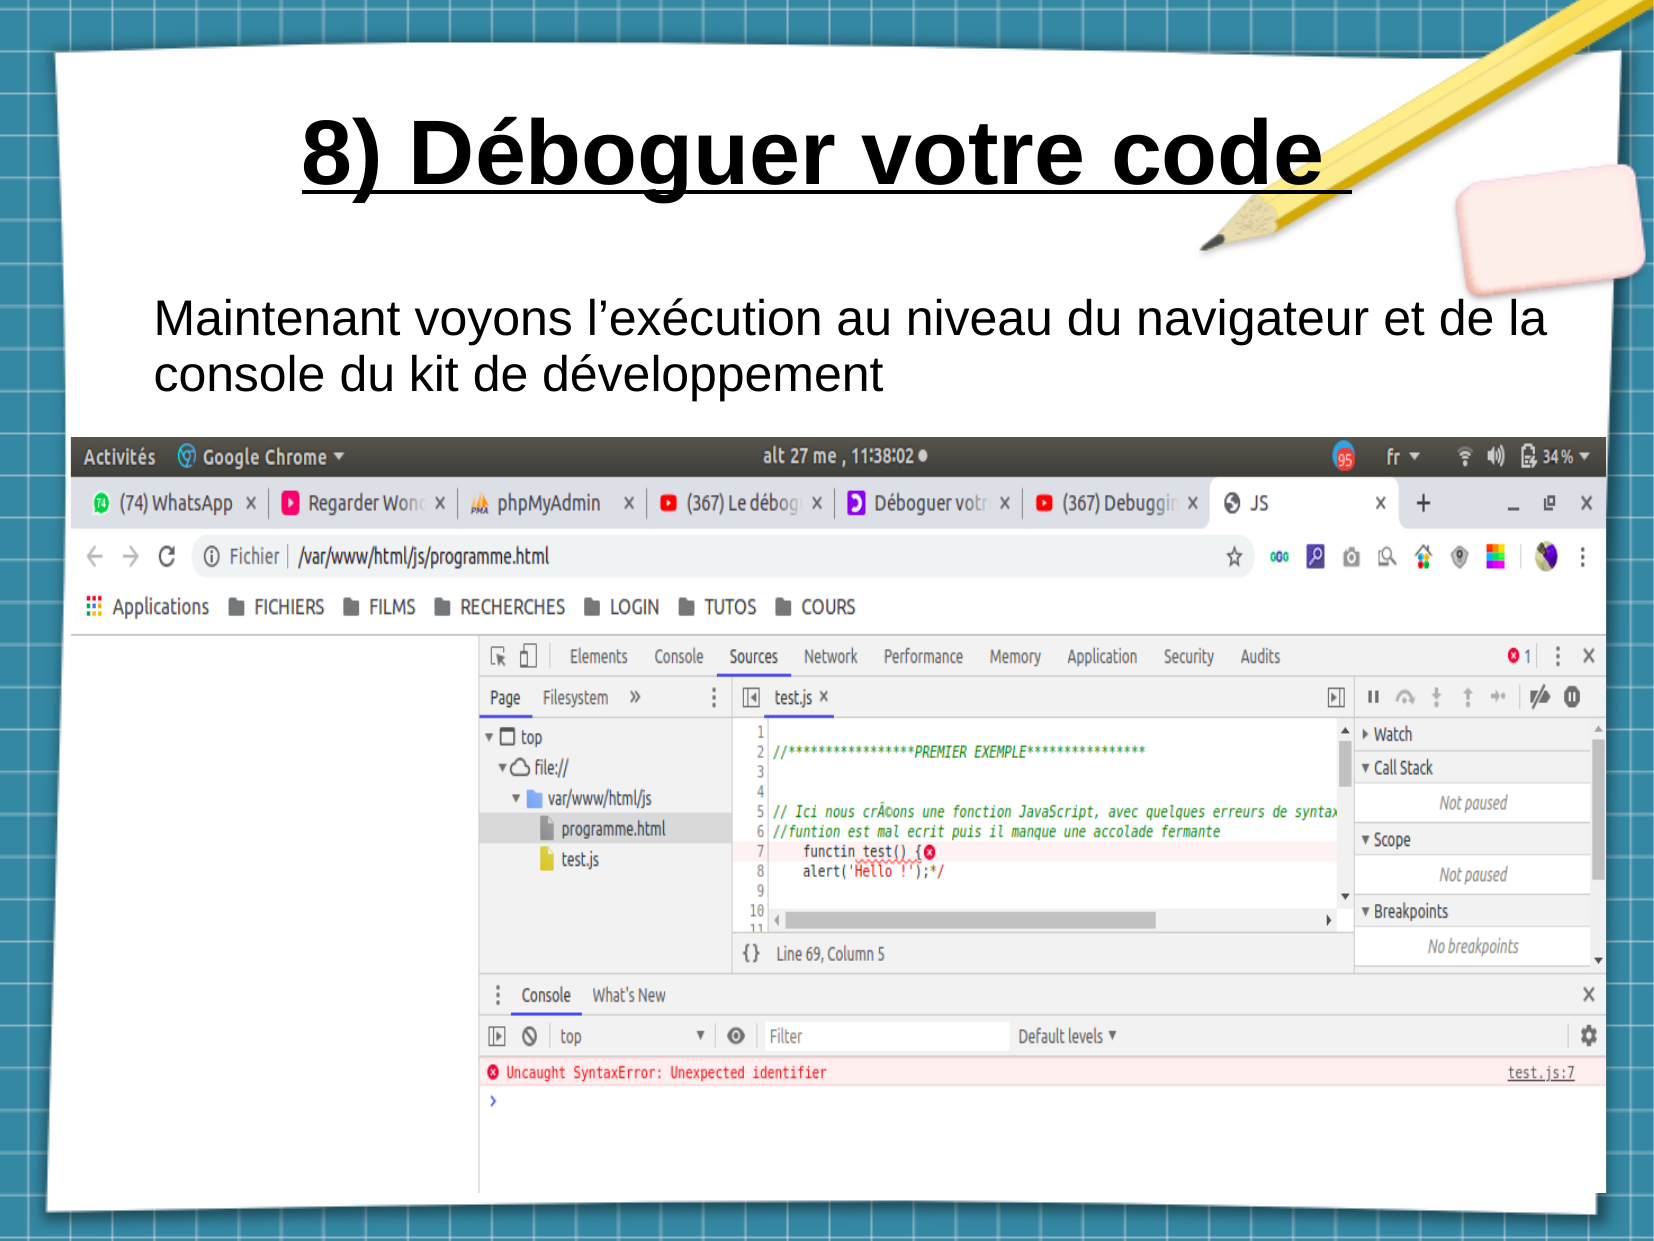

# 8) Déboguer votre code
Maintenant voyons l’exécution au niveau du navigateur et de la console du kit de développement